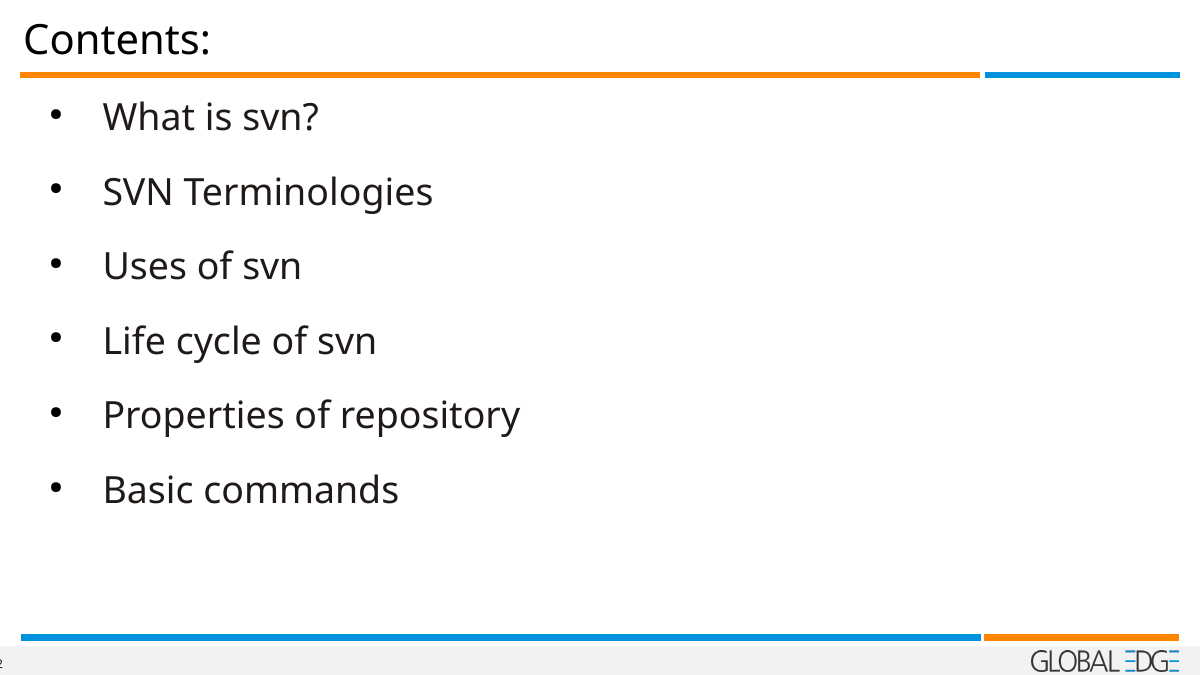

# Contents:
What is svn?
SVN Terminologies
Uses of svn
Life cycle of svn
Properties of repository
Basic commands